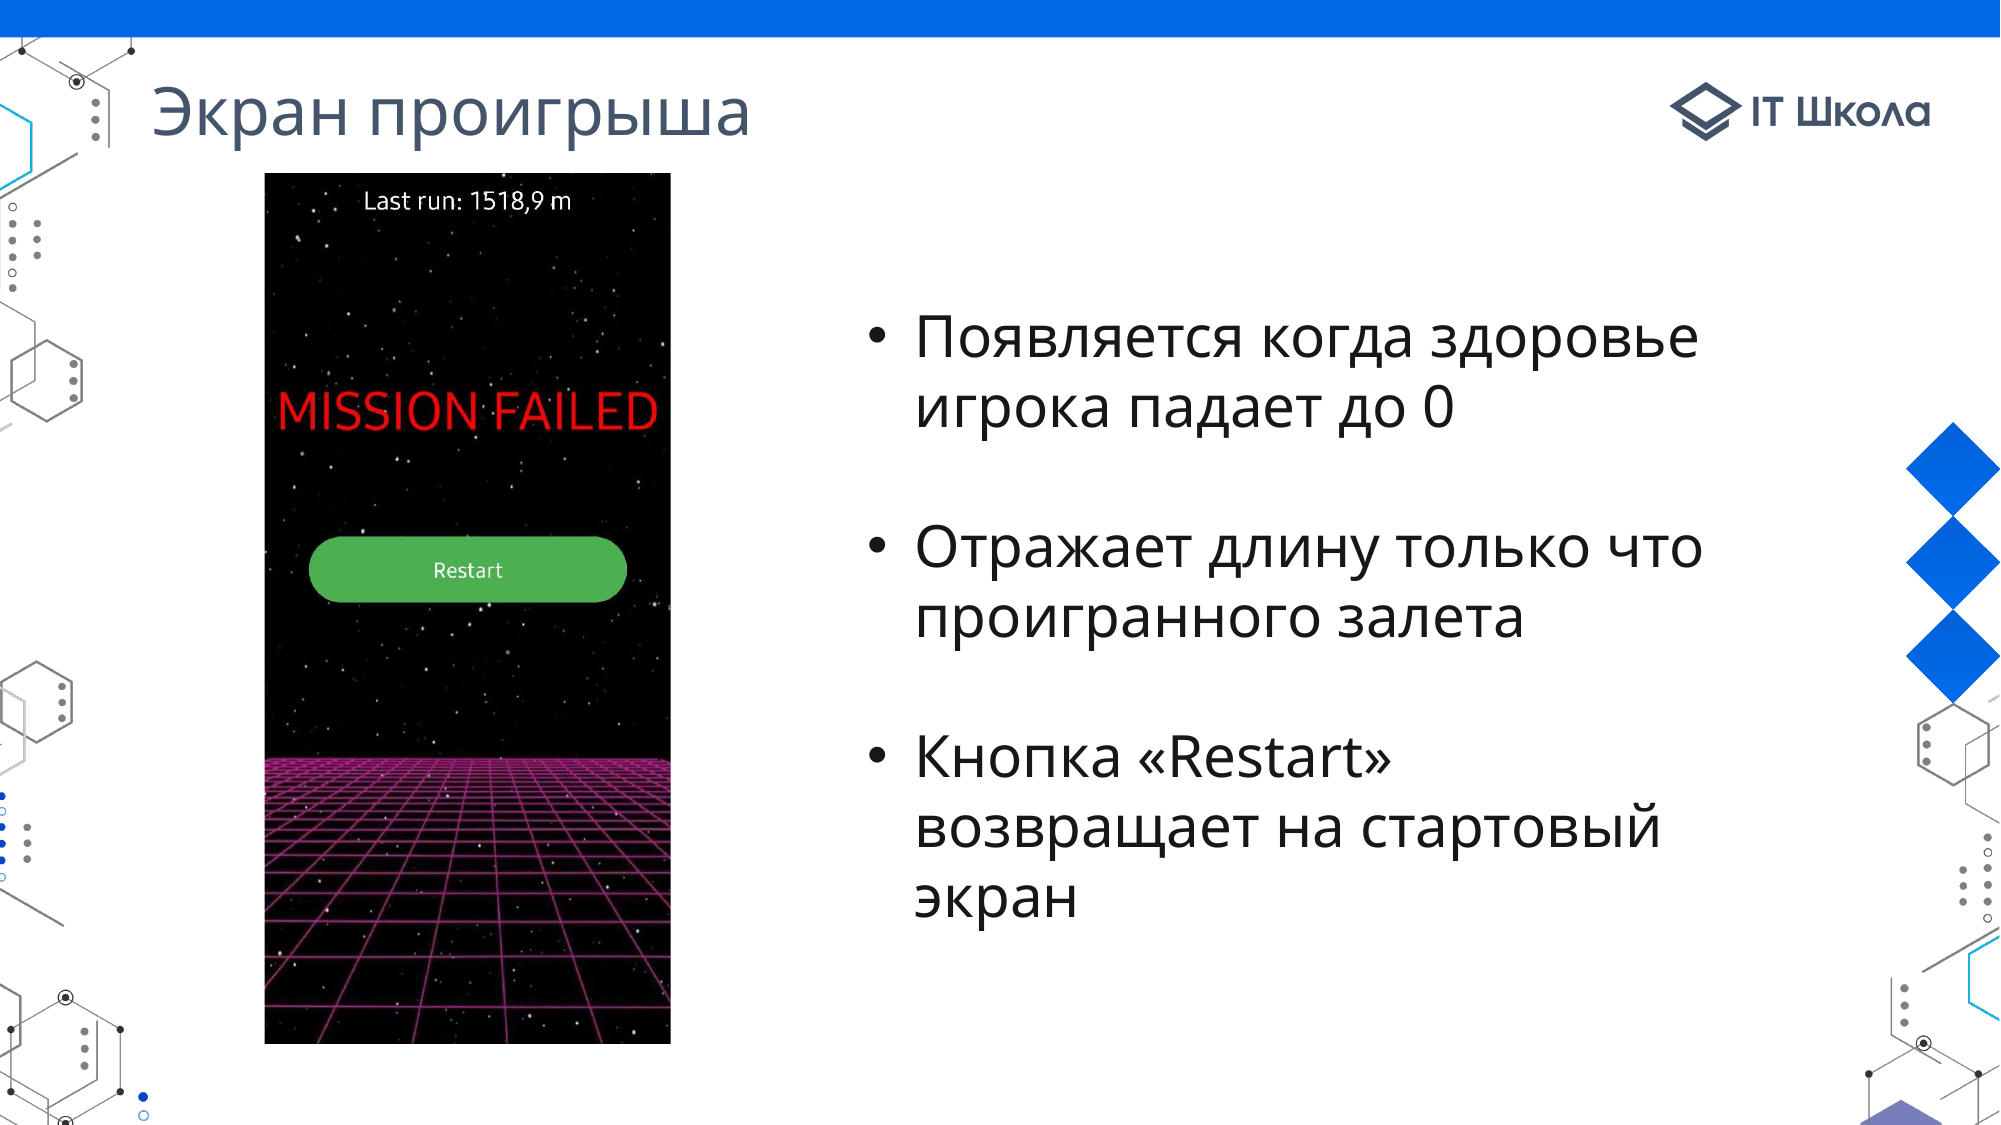

# Экран проигрыша
Появляется когда здоровье игрока падает до 0
Отражает длину только что проигранного залета
Кнопка «Restart» возвращает на стартовый экран